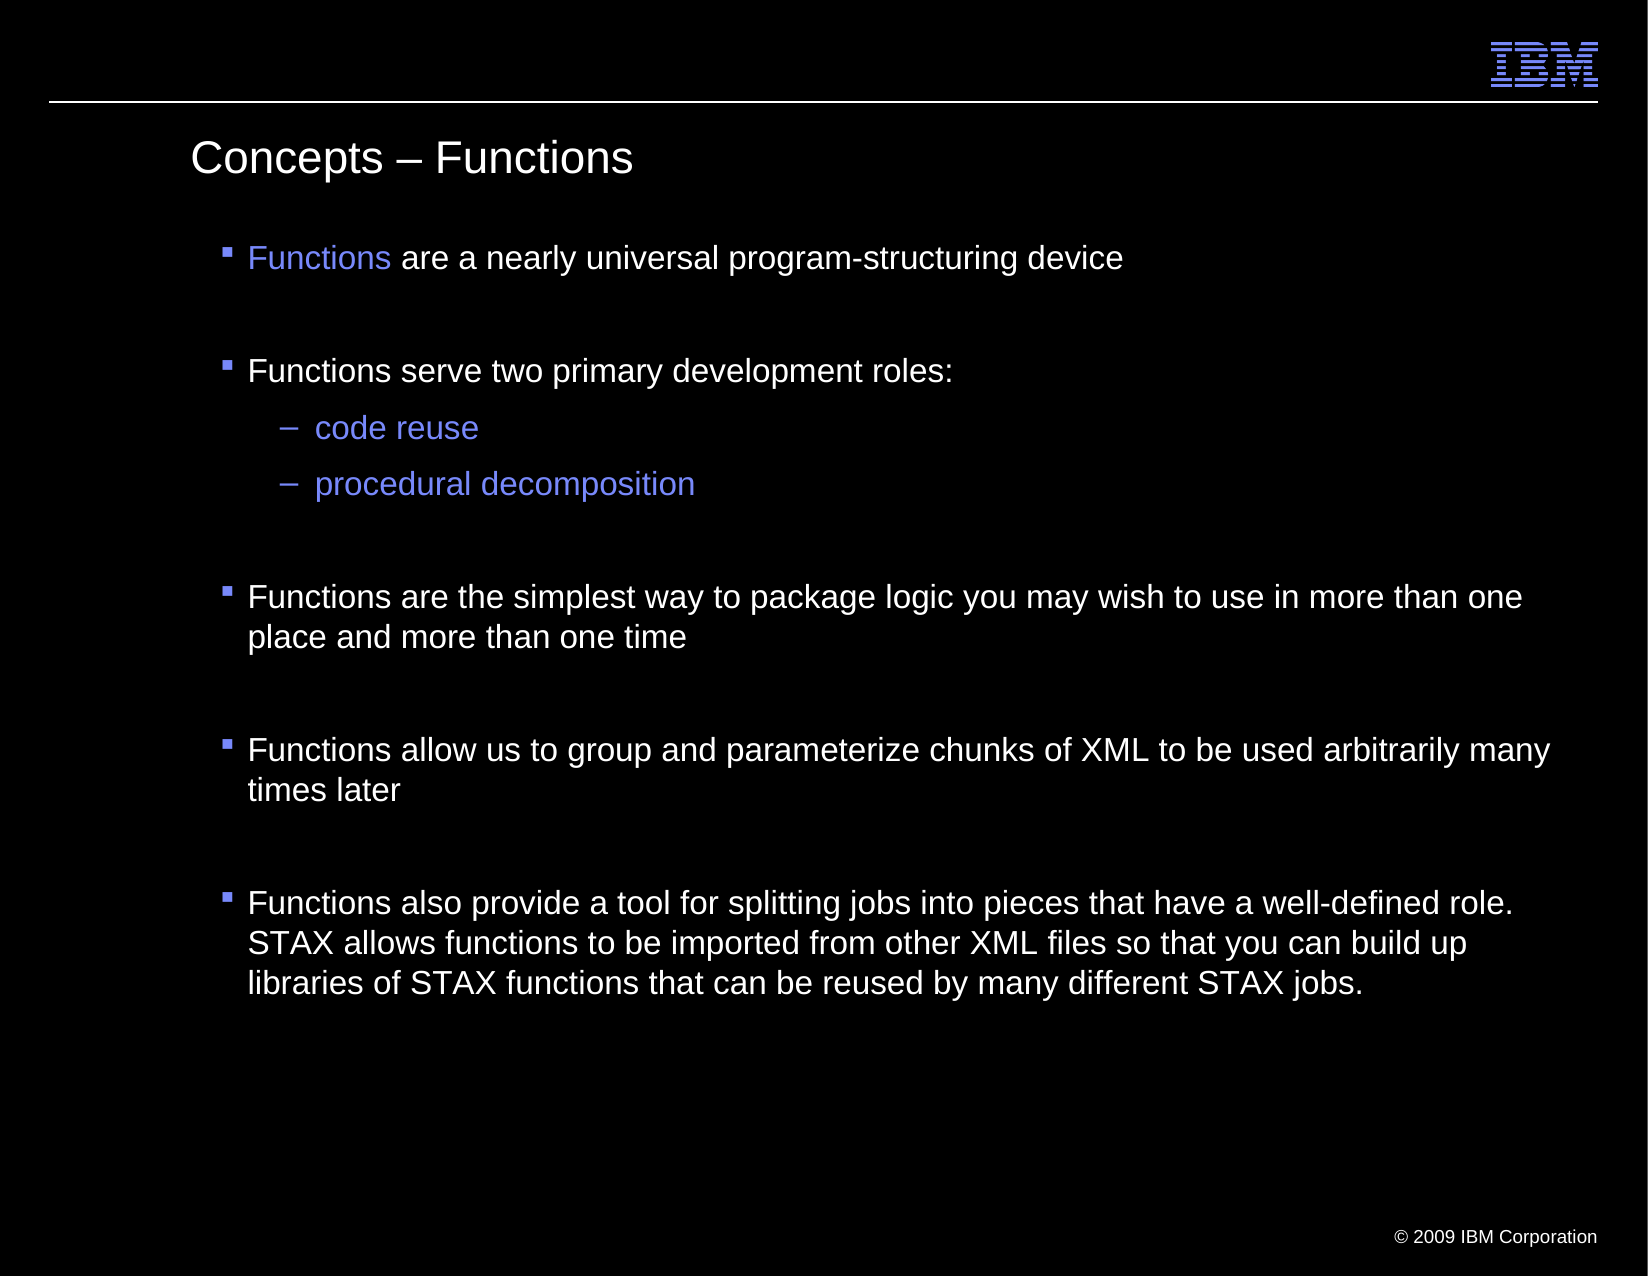

# Concepts – Functions
Functions are a nearly universal program-structuring device
Functions serve two primary development roles:
code reuse
procedural decomposition
Functions are the simplest way to package logic you may wish to use in more than one place and more than one time
Functions allow us to group and parameterize chunks of XML to be used arbitrarily many times later
Functions also provide a tool for splitting jobs into pieces that have a well-defined role. STAX allows functions to be imported from other XML files so that you can build up libraries of STAX functions that can be reused by many different STAX jobs.